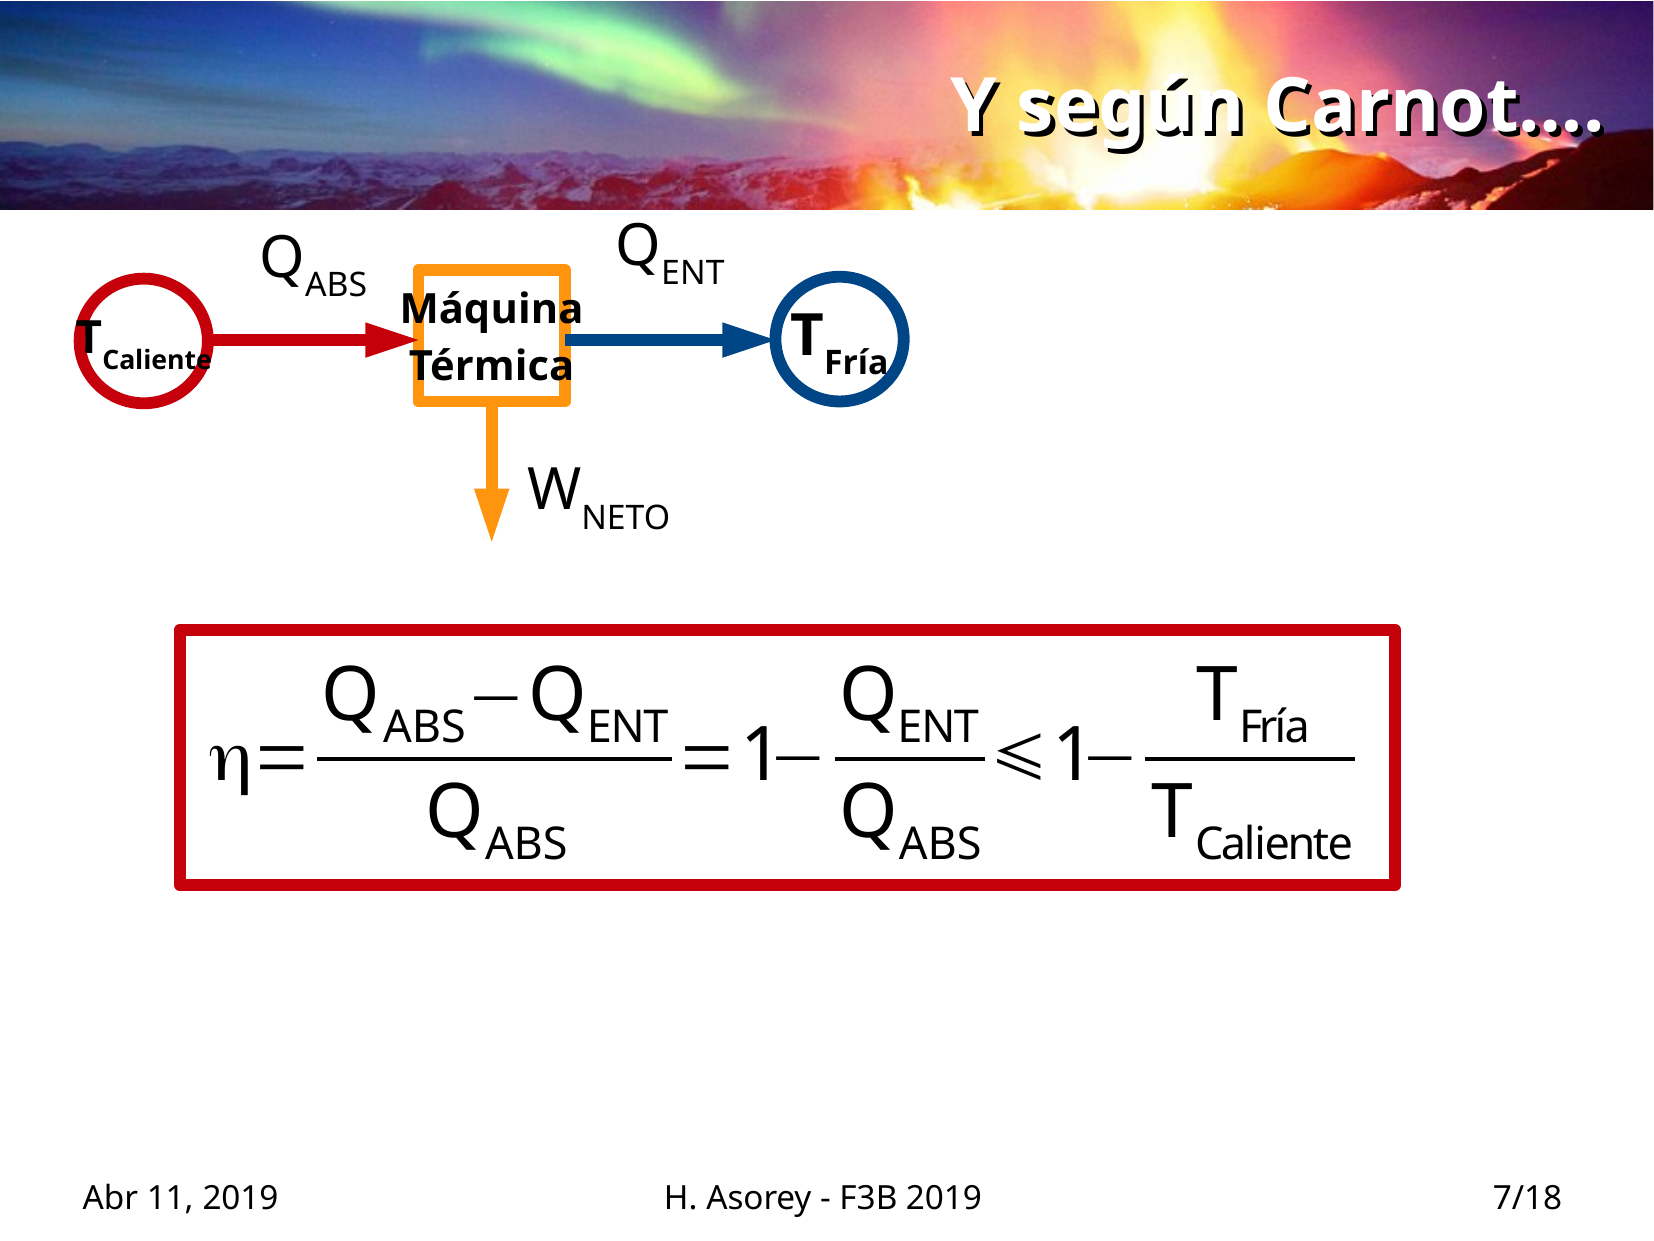

# Y según Carnot….
Máquina
Térmica
TFría
TCaliente
QABS
QENT
WNETO
Abr 11, 2019
H. Asorey - F3B 2019
7